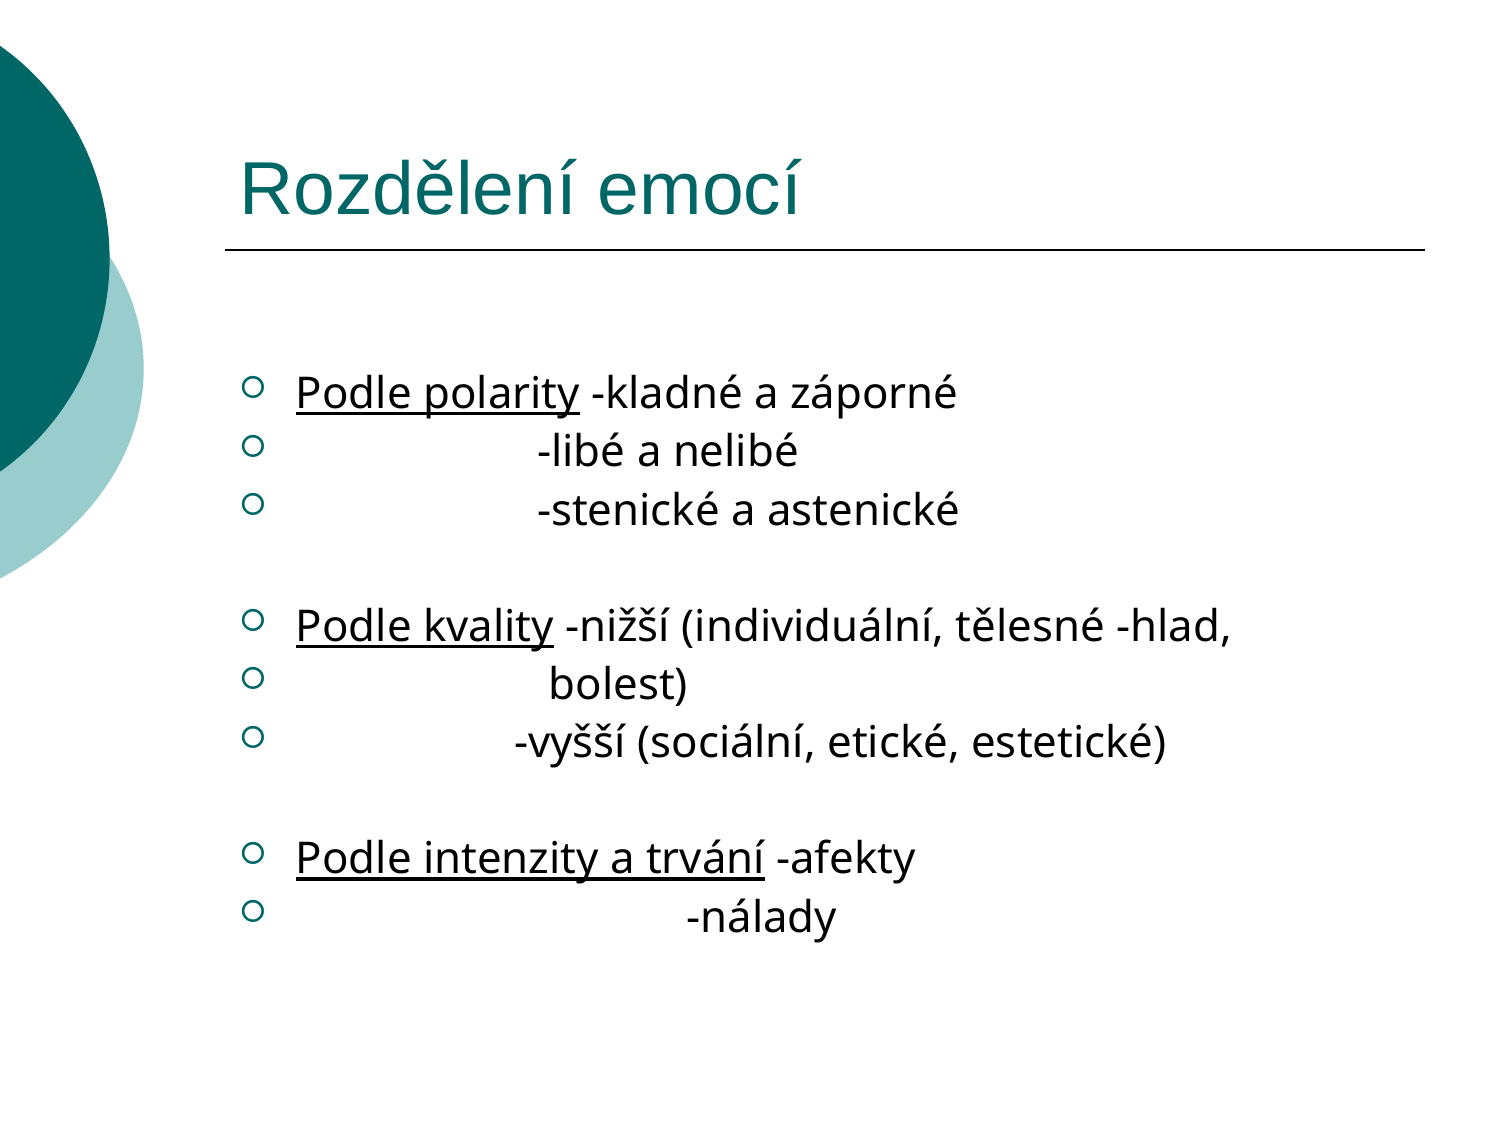

# Rozdělení emocí
Podle polarity -kladné a záporné
 -libé a nelibé
 -stenické a astenické
Podle kvality -nižší (individuální, tělesné -hlad,
 bolest)
 -vyšší (sociální, etické, estetické)
Podle intenzity a trvání -afekty
 -nálady